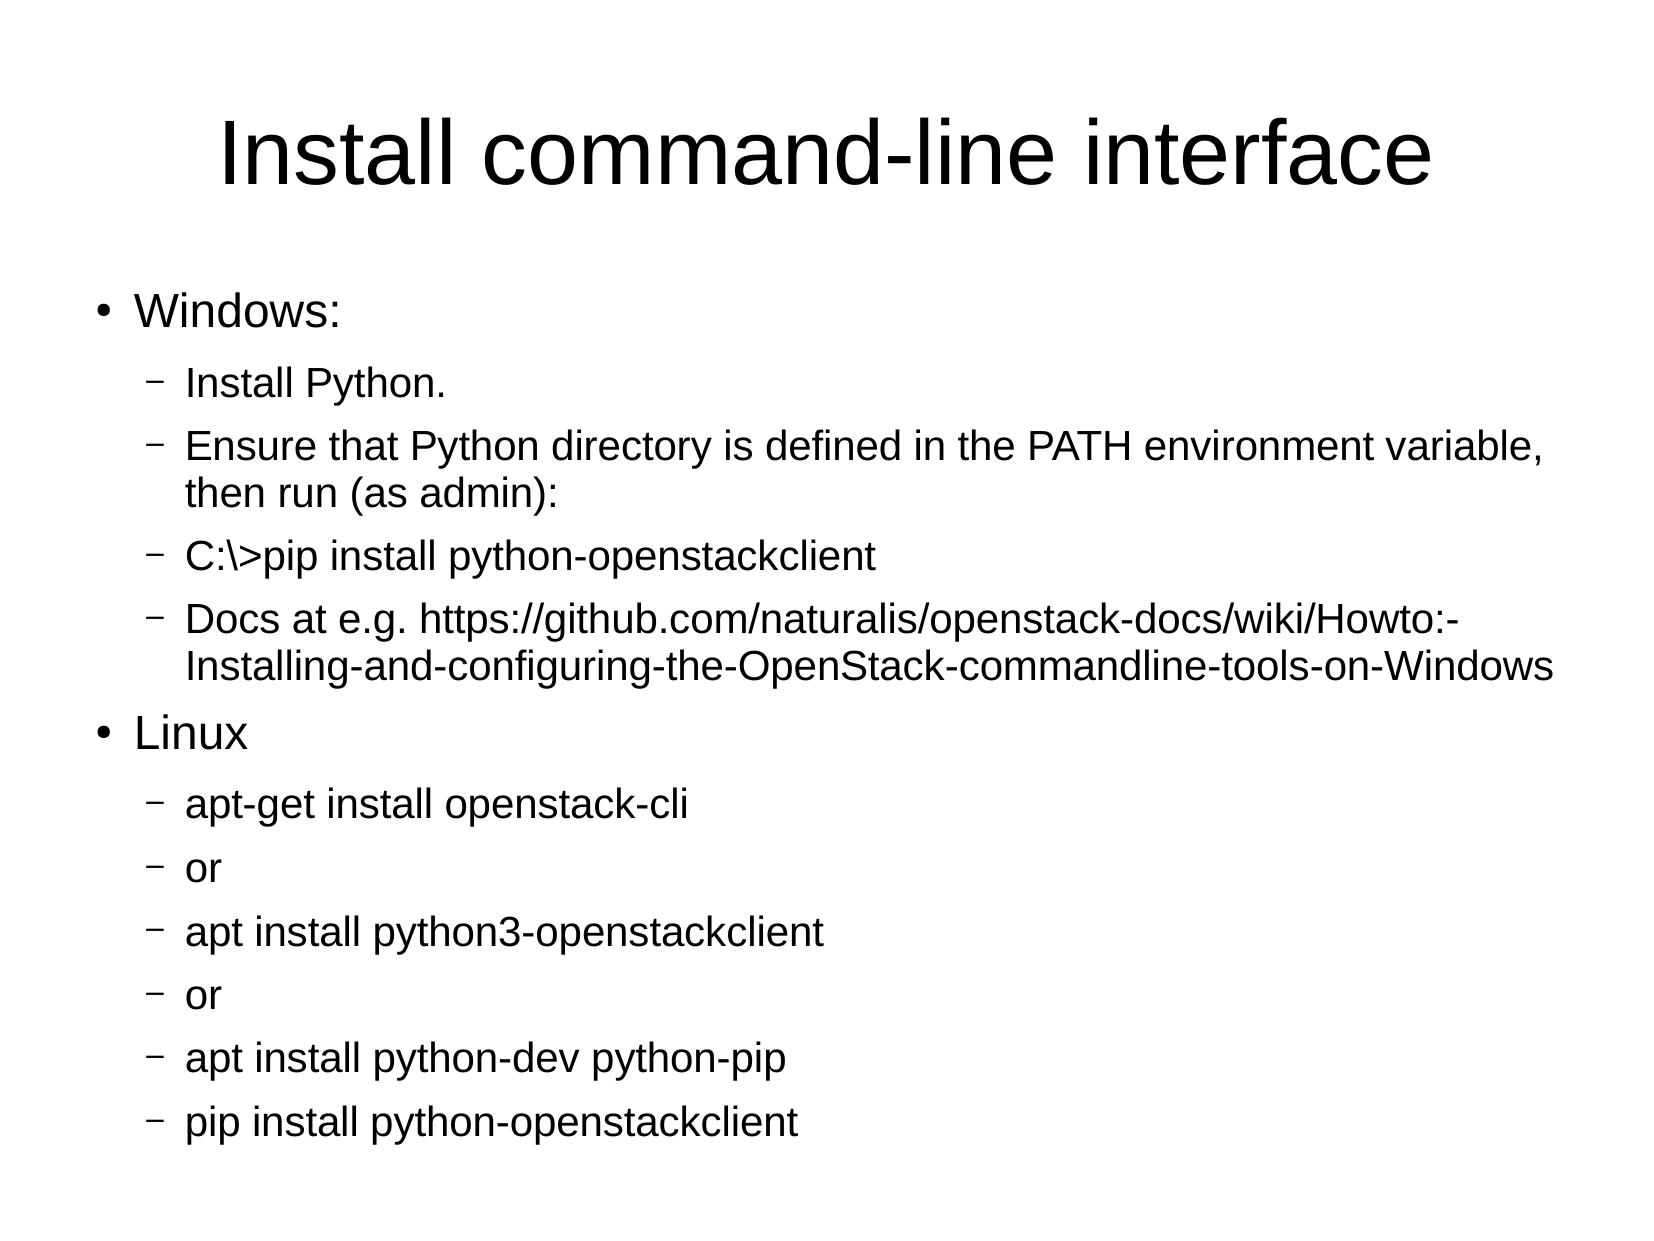

# Install command-line interface
Windows:
Install Python.
Ensure that Python directory is defined in the PATH environment variable,  then run (as admin):
C:\>pip install python-openstackclient
Docs at e.g. https://github.com/naturalis/openstack-docs/wiki/Howto:-Installing-and-configuring-the-OpenStack-commandline-tools-on-Windows
Linux
apt-get install openstack-cli
or
apt install python3-openstackclient
or
apt install python-dev python-pip
pip install python-openstackclient